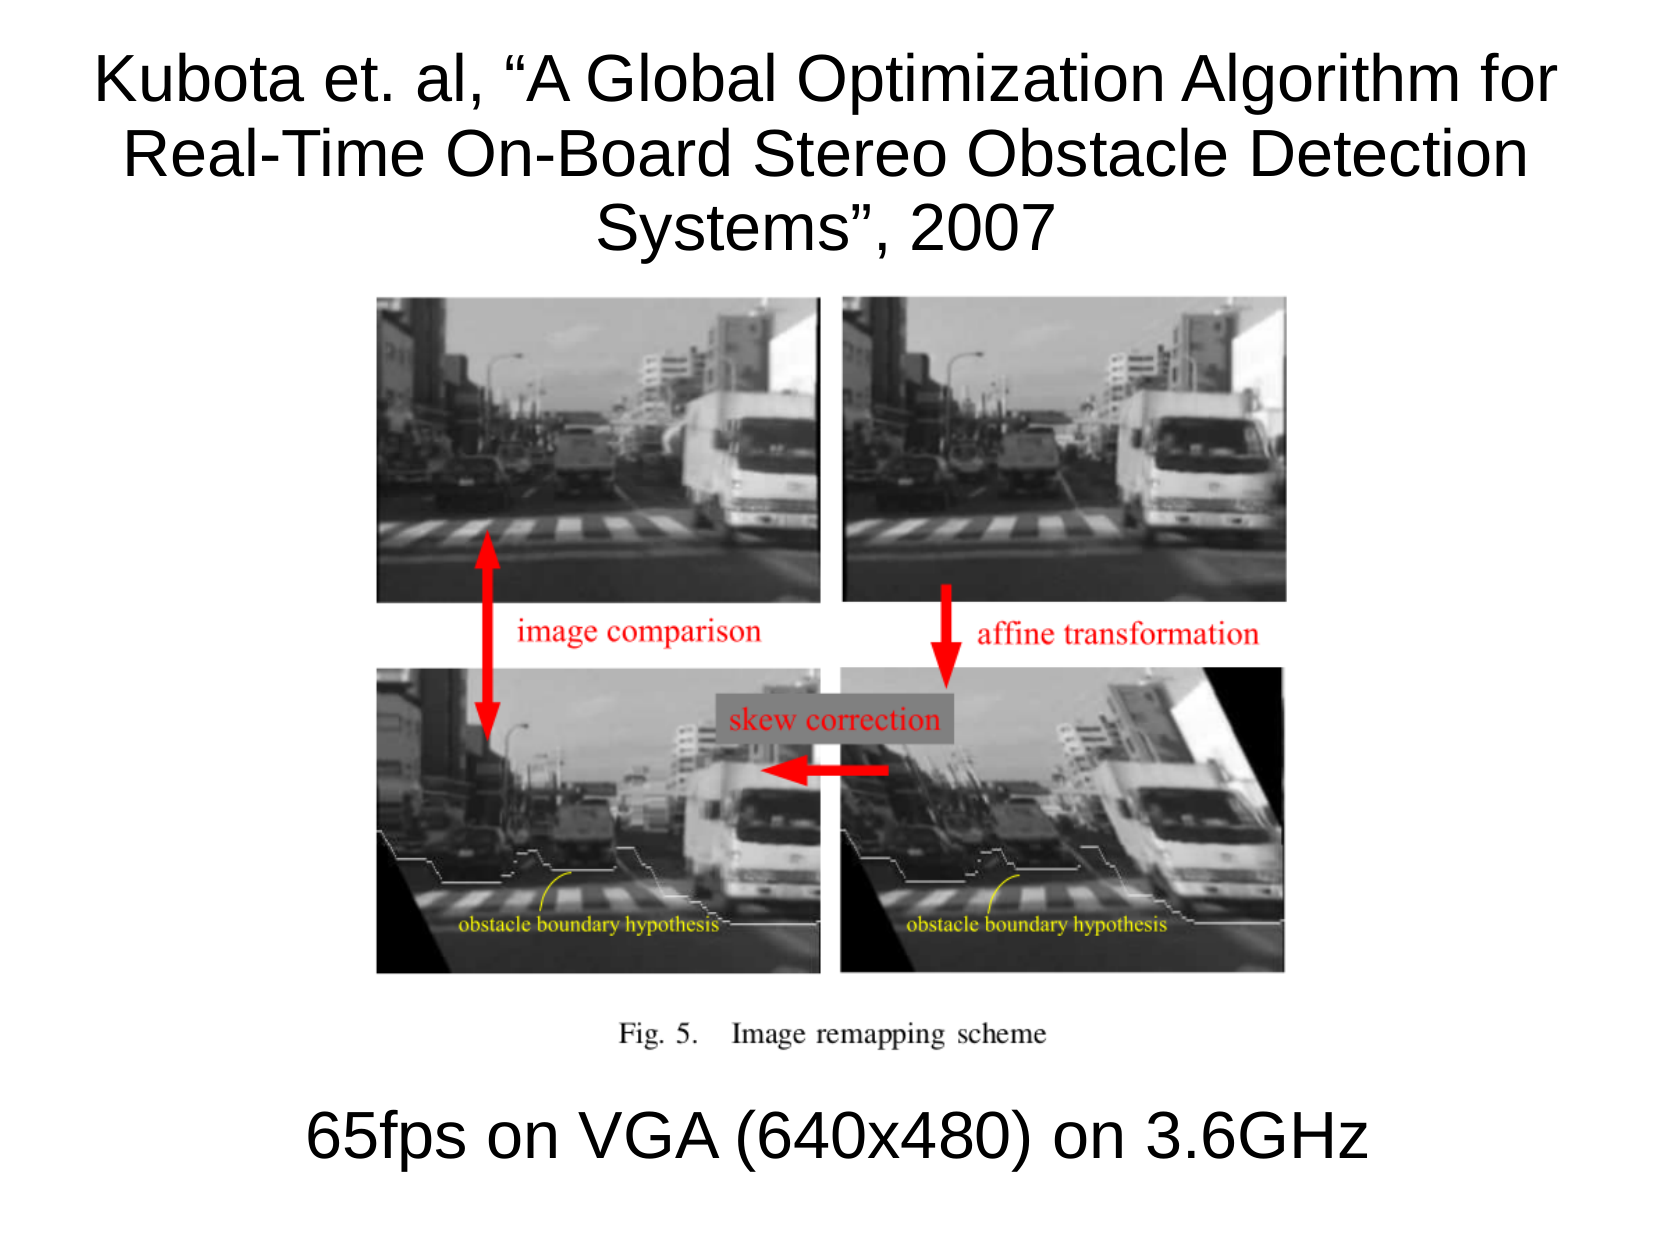

# Kubota et. al, “A Global Optimization Algorithm for Real-Time On-Board Stereo Obstacle Detection Systems”, 2007
65fps on VGA (640x480) on 3.6GHz